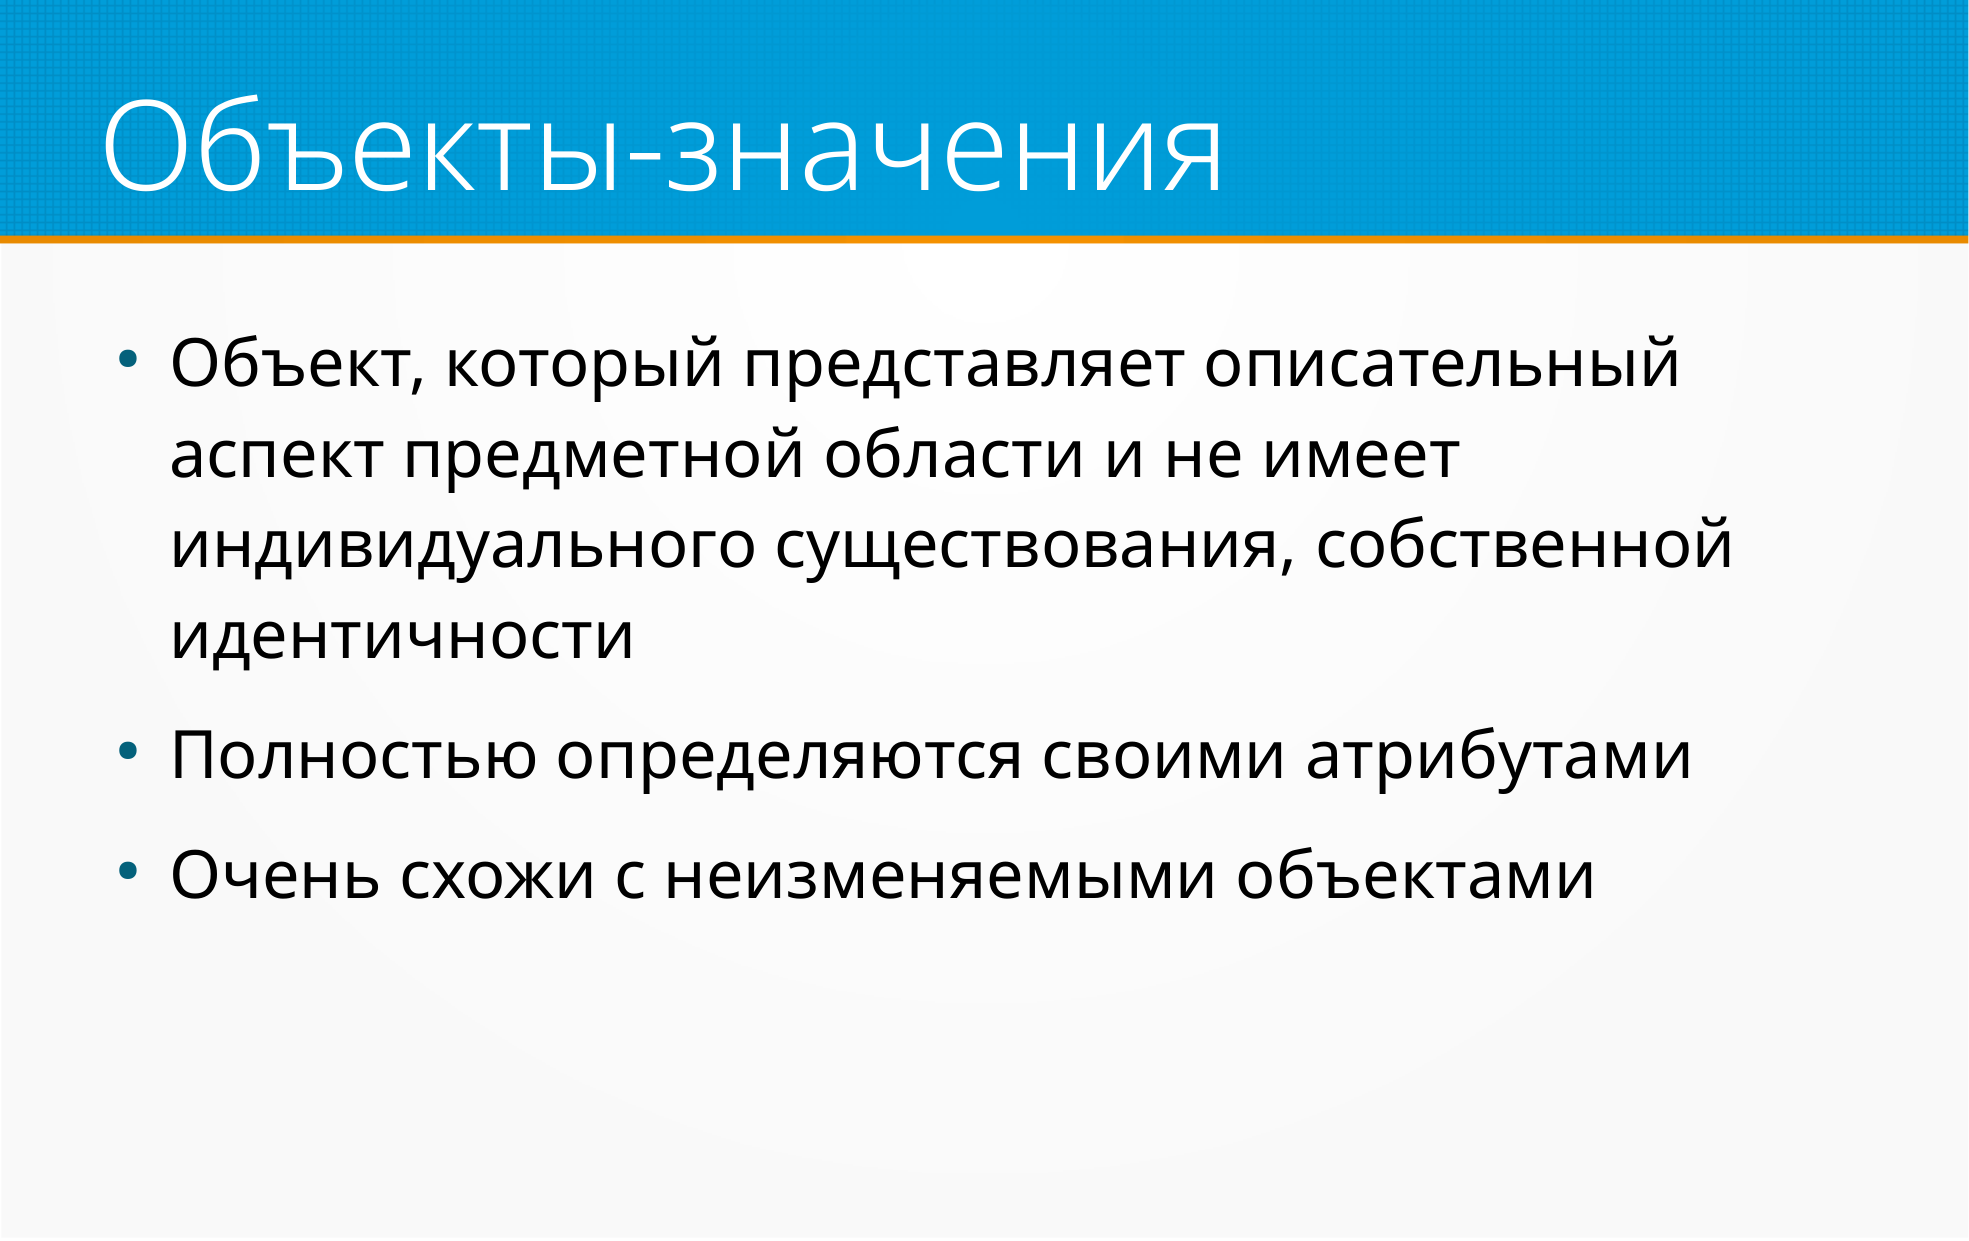

# Объекты-значения
Объект, который представляет описательный аспект предметной области и не имеет индивидуального существования, собственной идентичности
Полностью определяются своими атрибутами
Очень схожи с неизменяемыми объектами